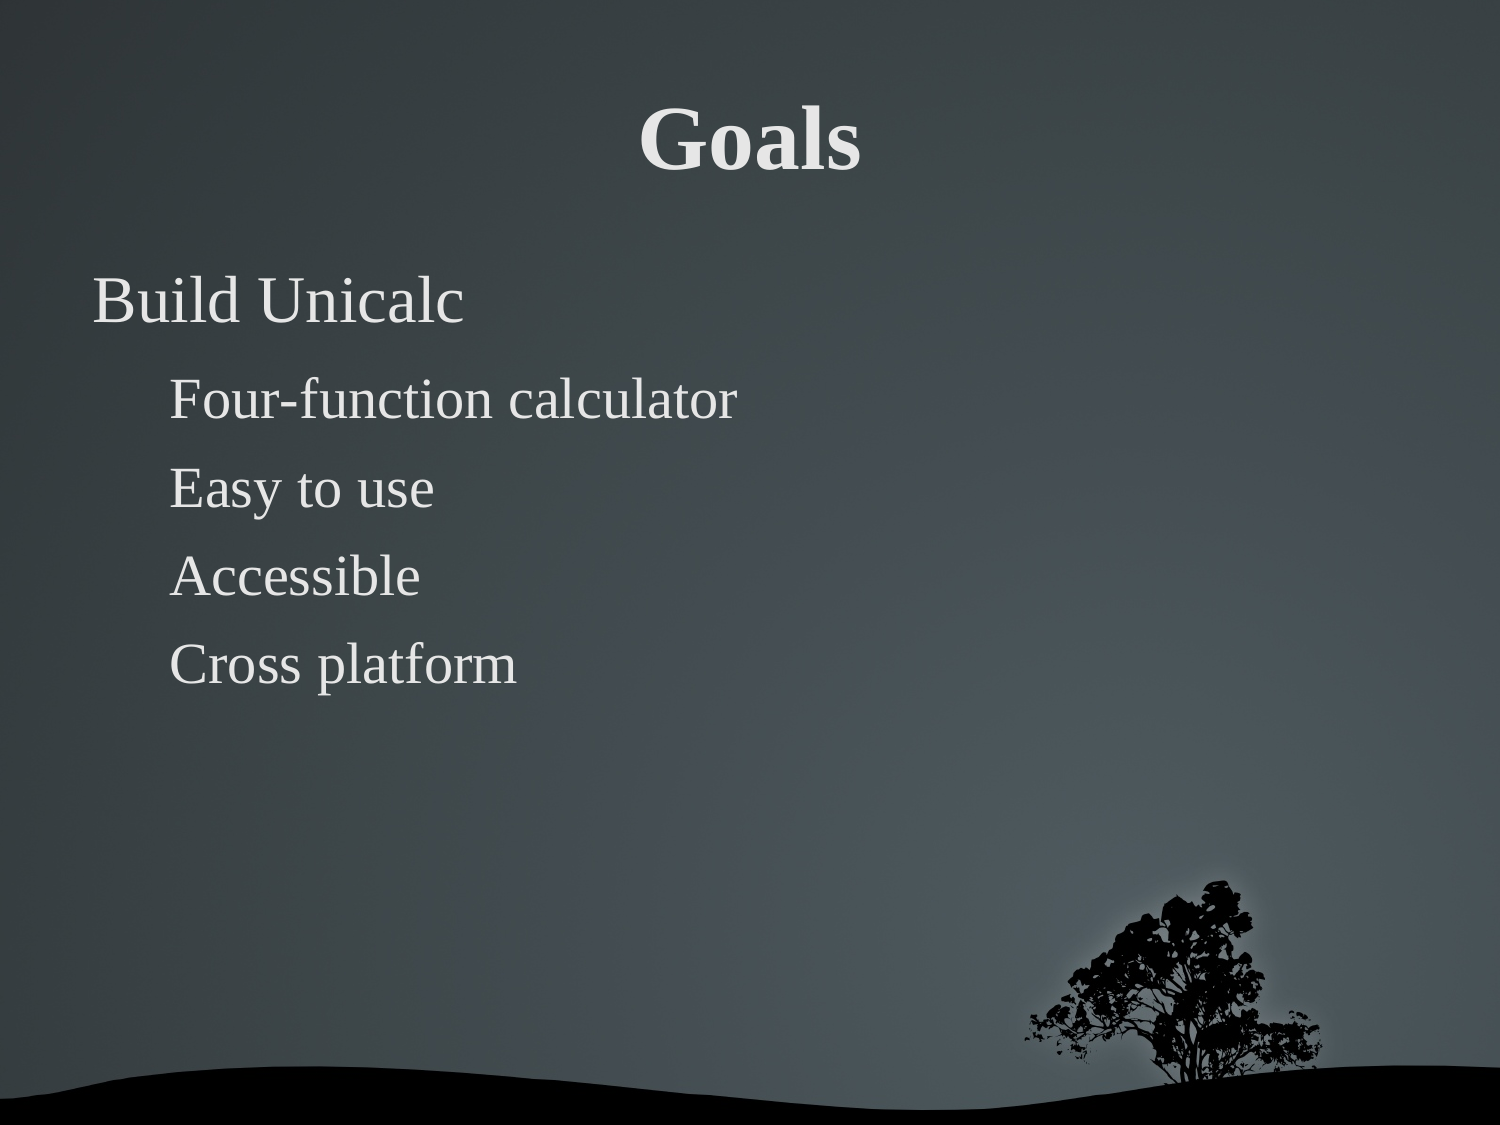

# Goals
Build Unicalc
Four-function calculator
Easy to use
Accessible
Cross platform